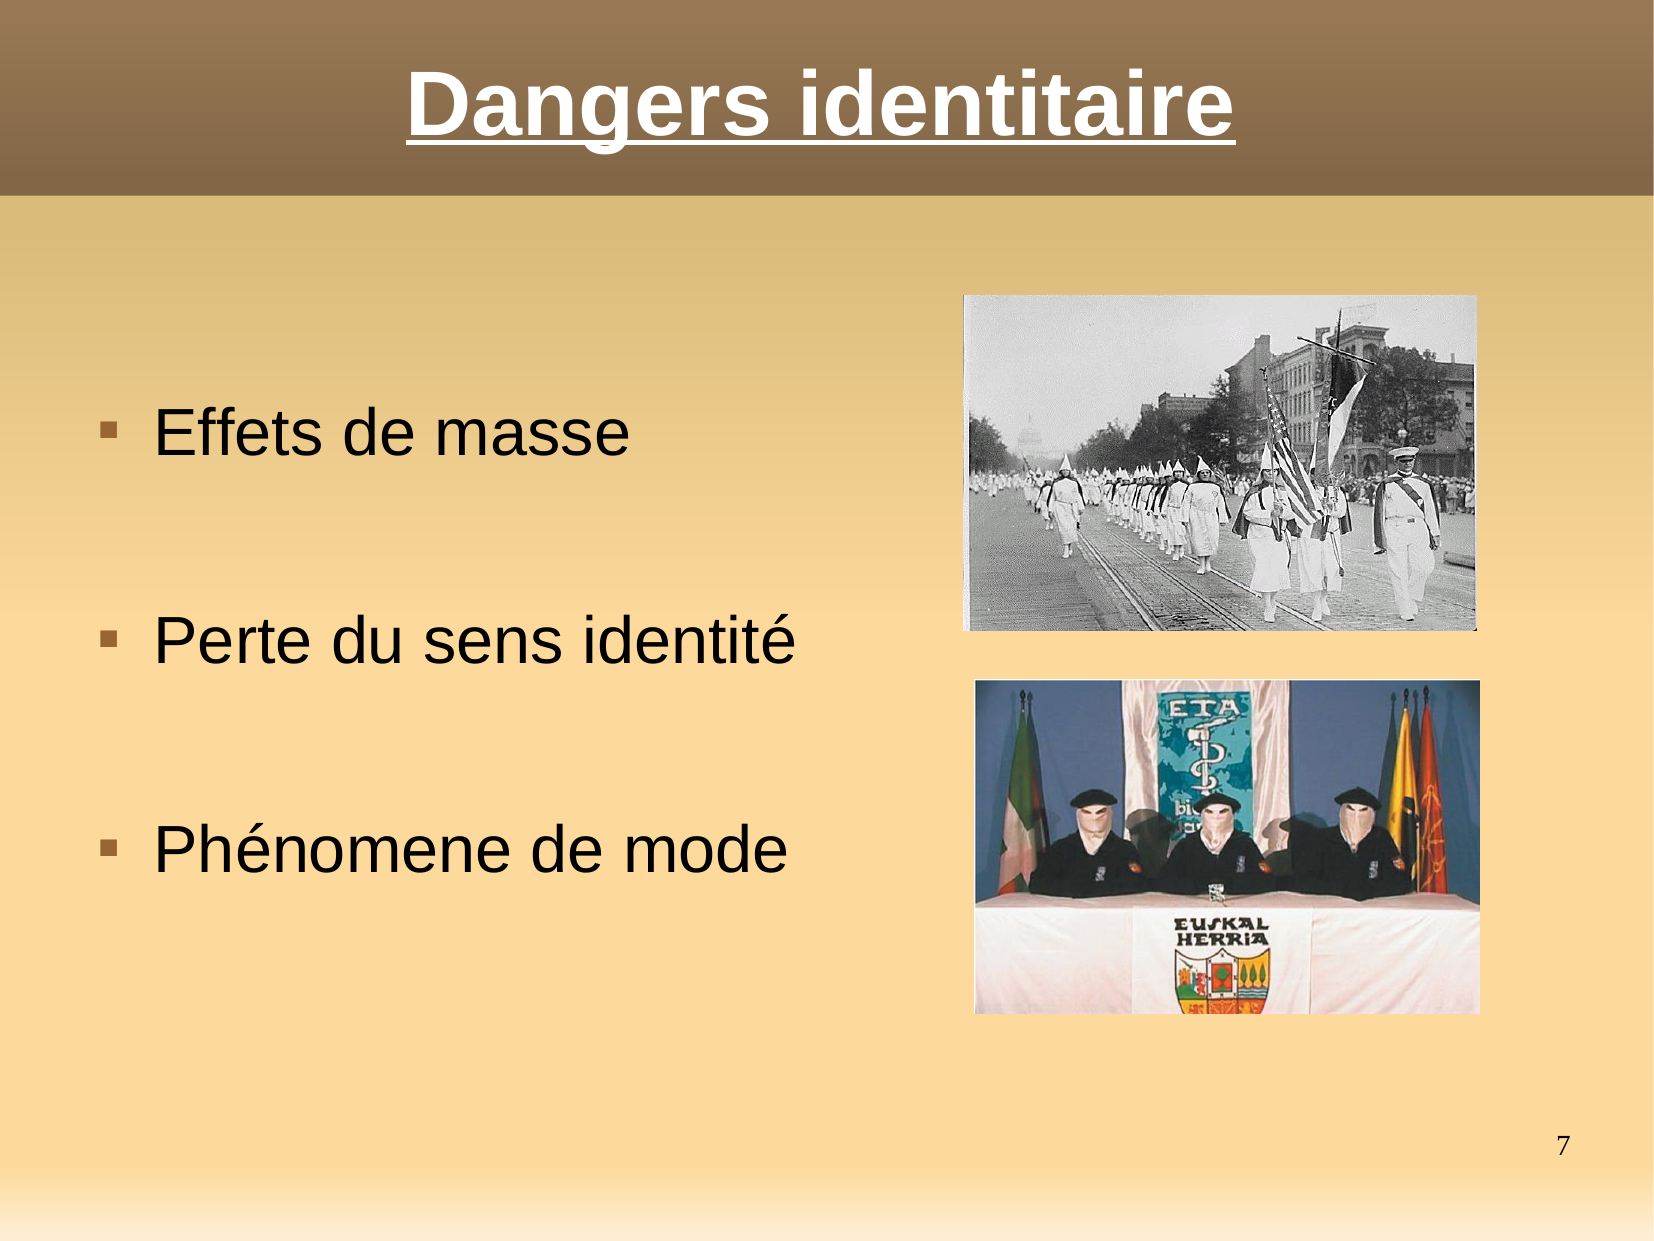

# Dangers identitaire
Effets de masse
Perte du sens identité
Phénomene de mode
7